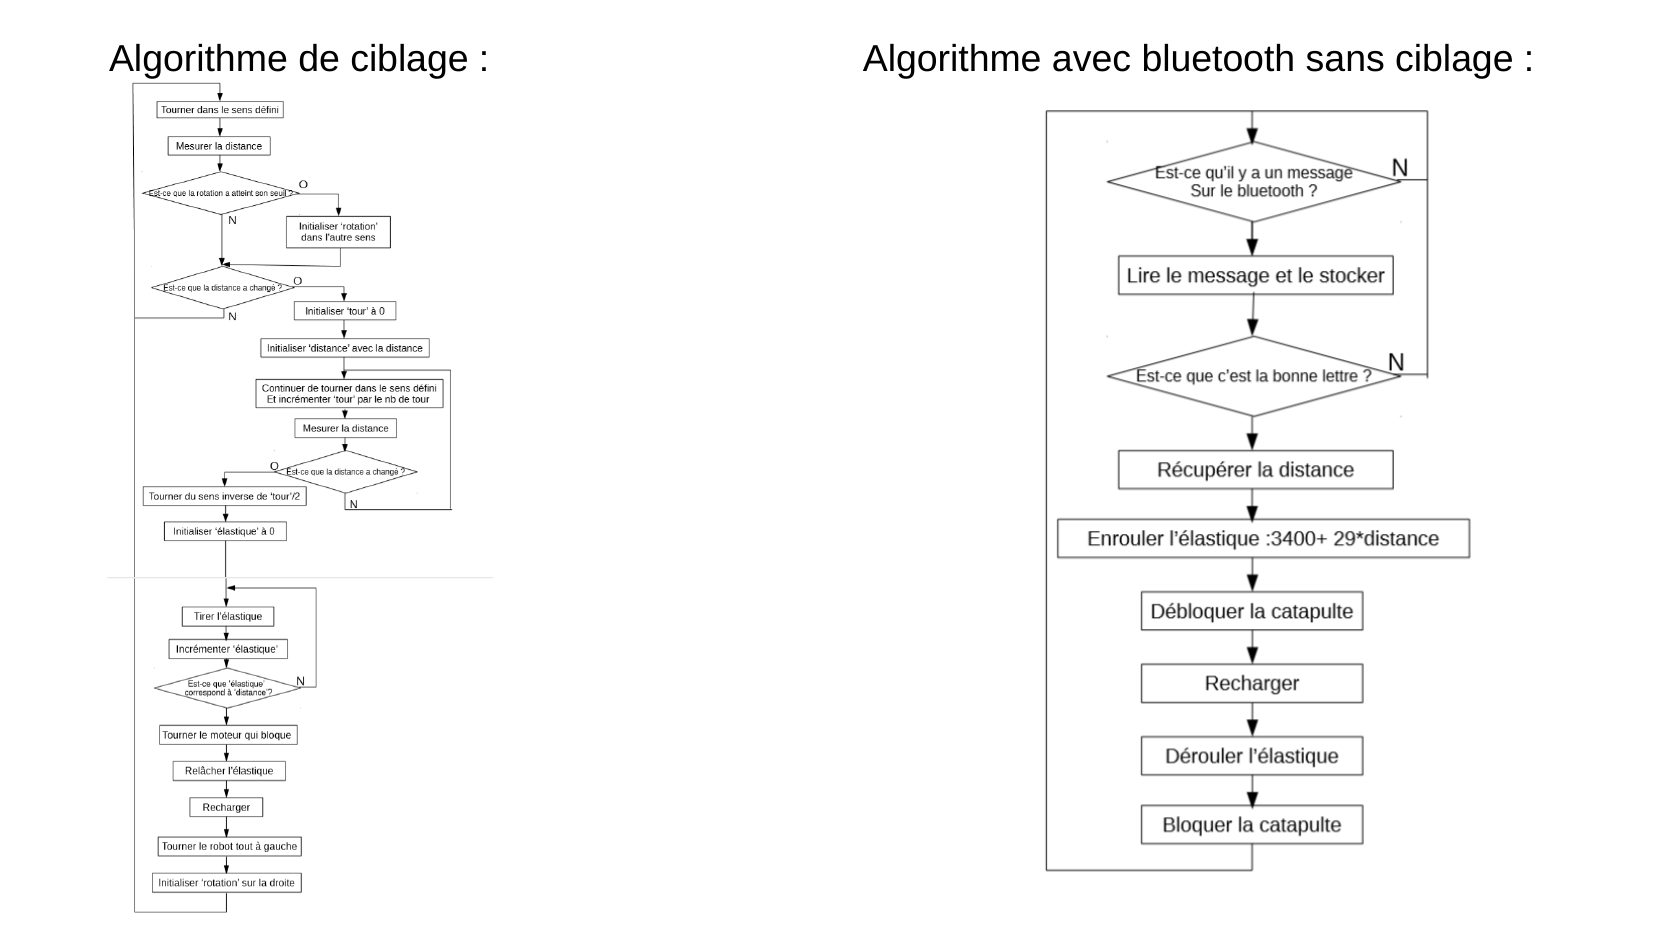

Algorithme de ciblage :
Algorithme avec bluetooth sans ciblage :